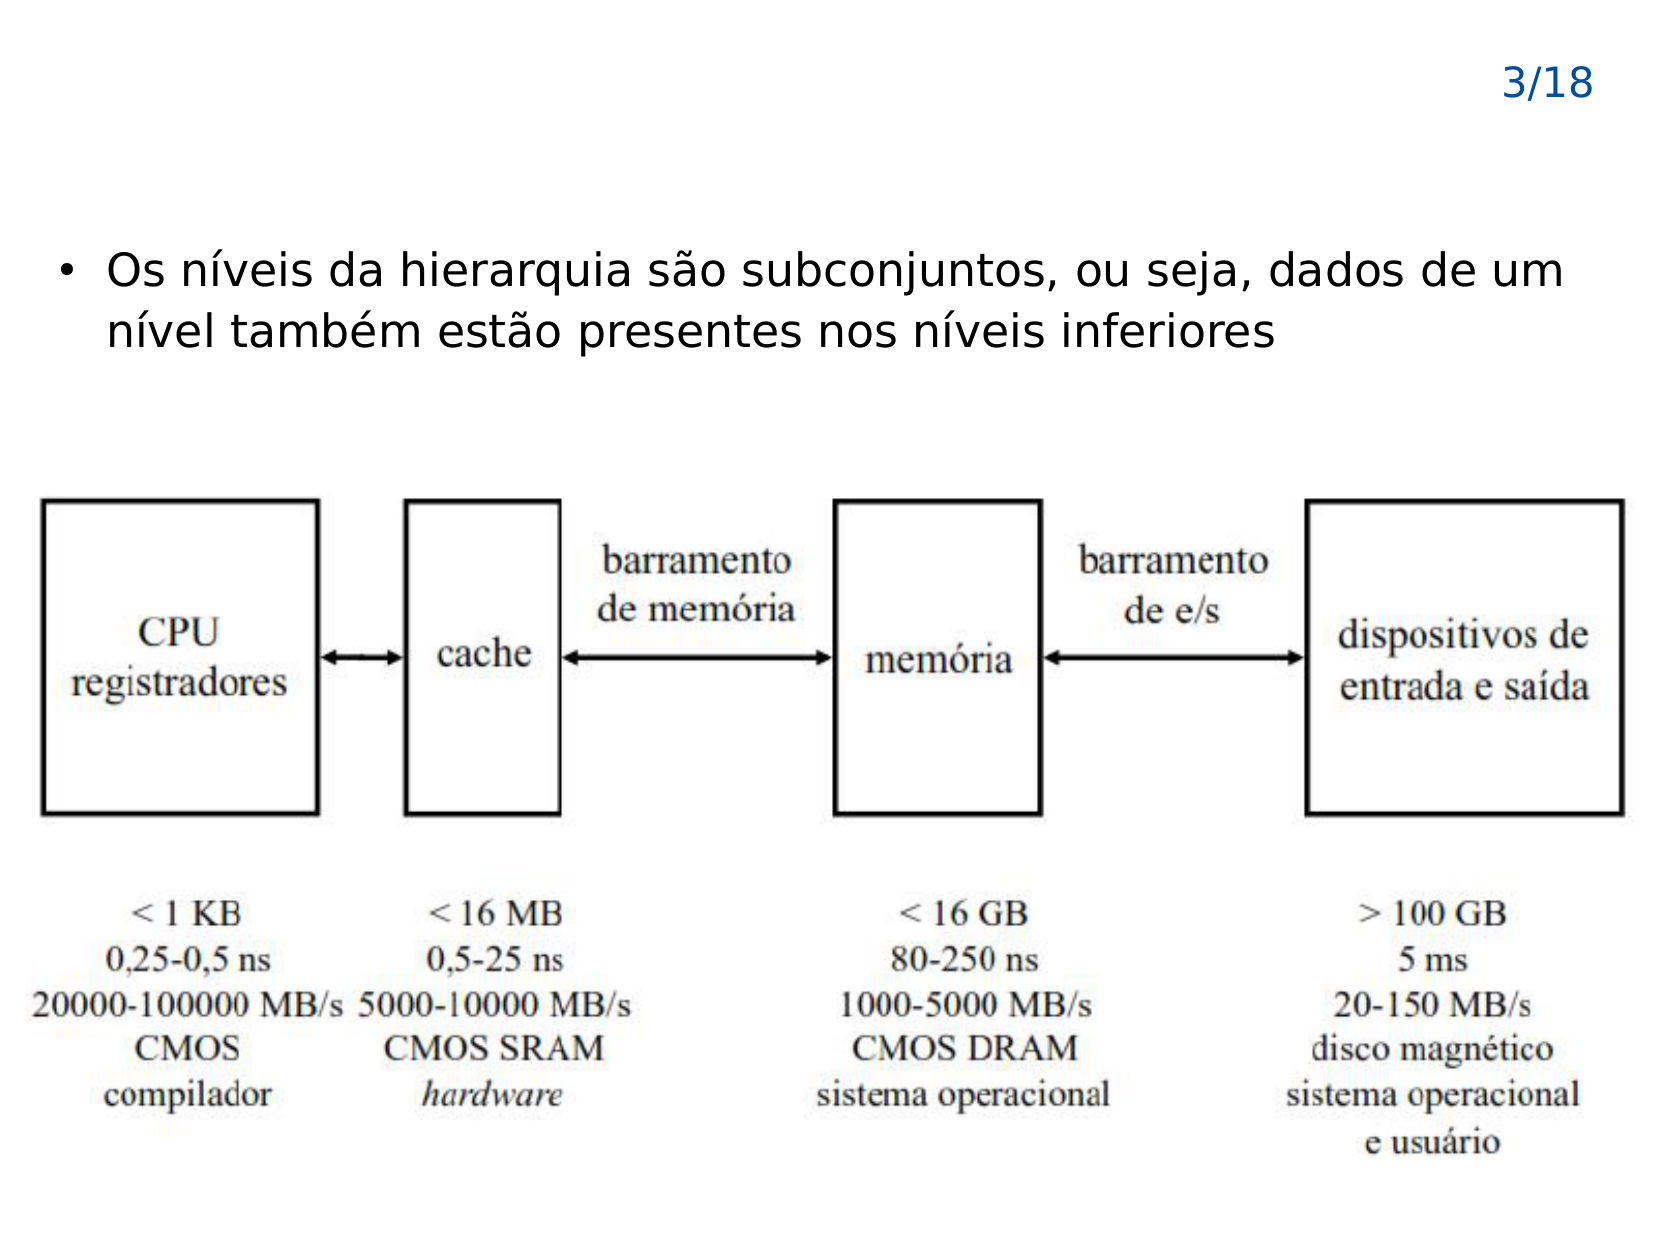

#
3
Os níveis da hierarquia são subconjuntos, ou seja, dados de um nível também estão presentes nos níveis inferiores